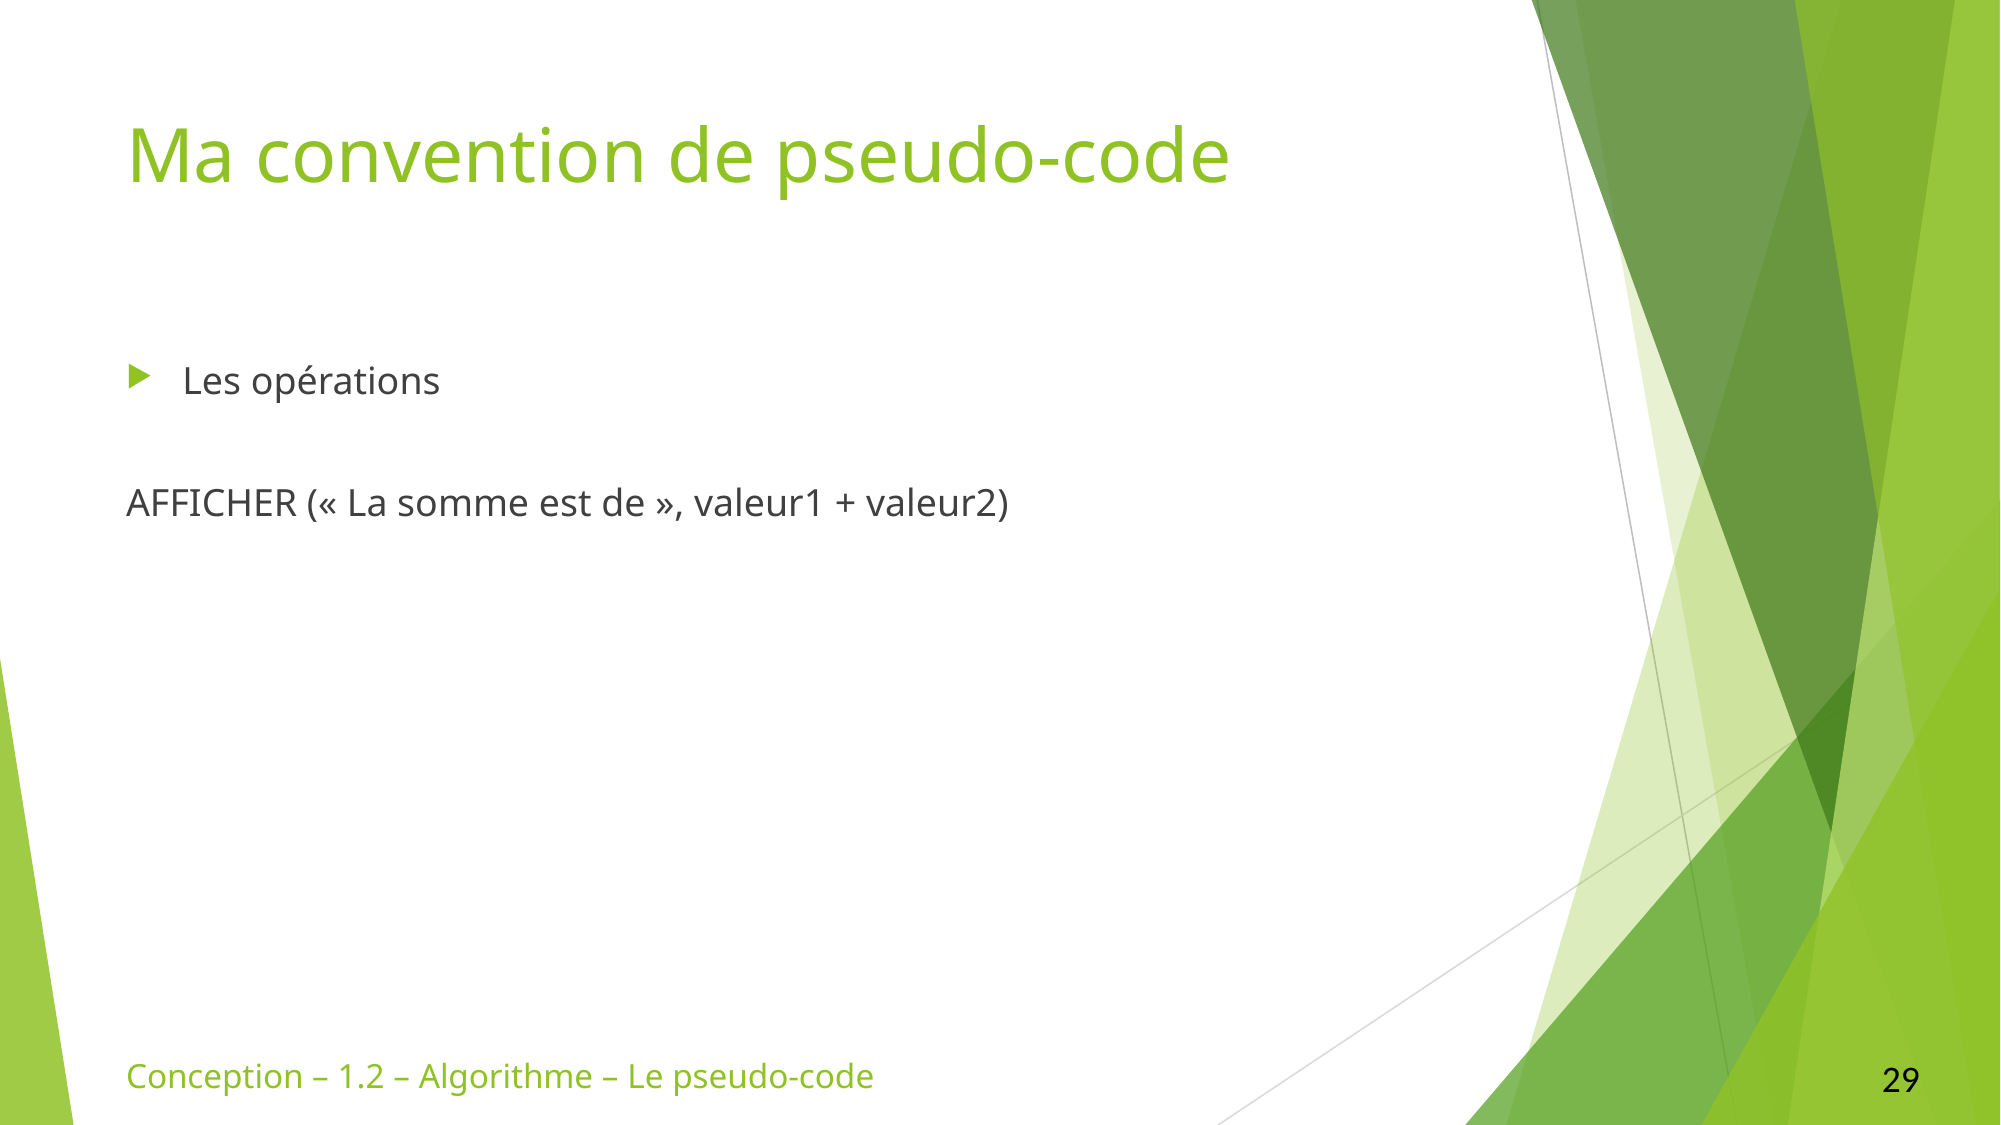

# Ma convention de pseudo-code
Les opérations
AFFICHER (« La somme est de », valeur1 + valeur2)
Conception – 1.2 – Algorithme – Le pseudo-code